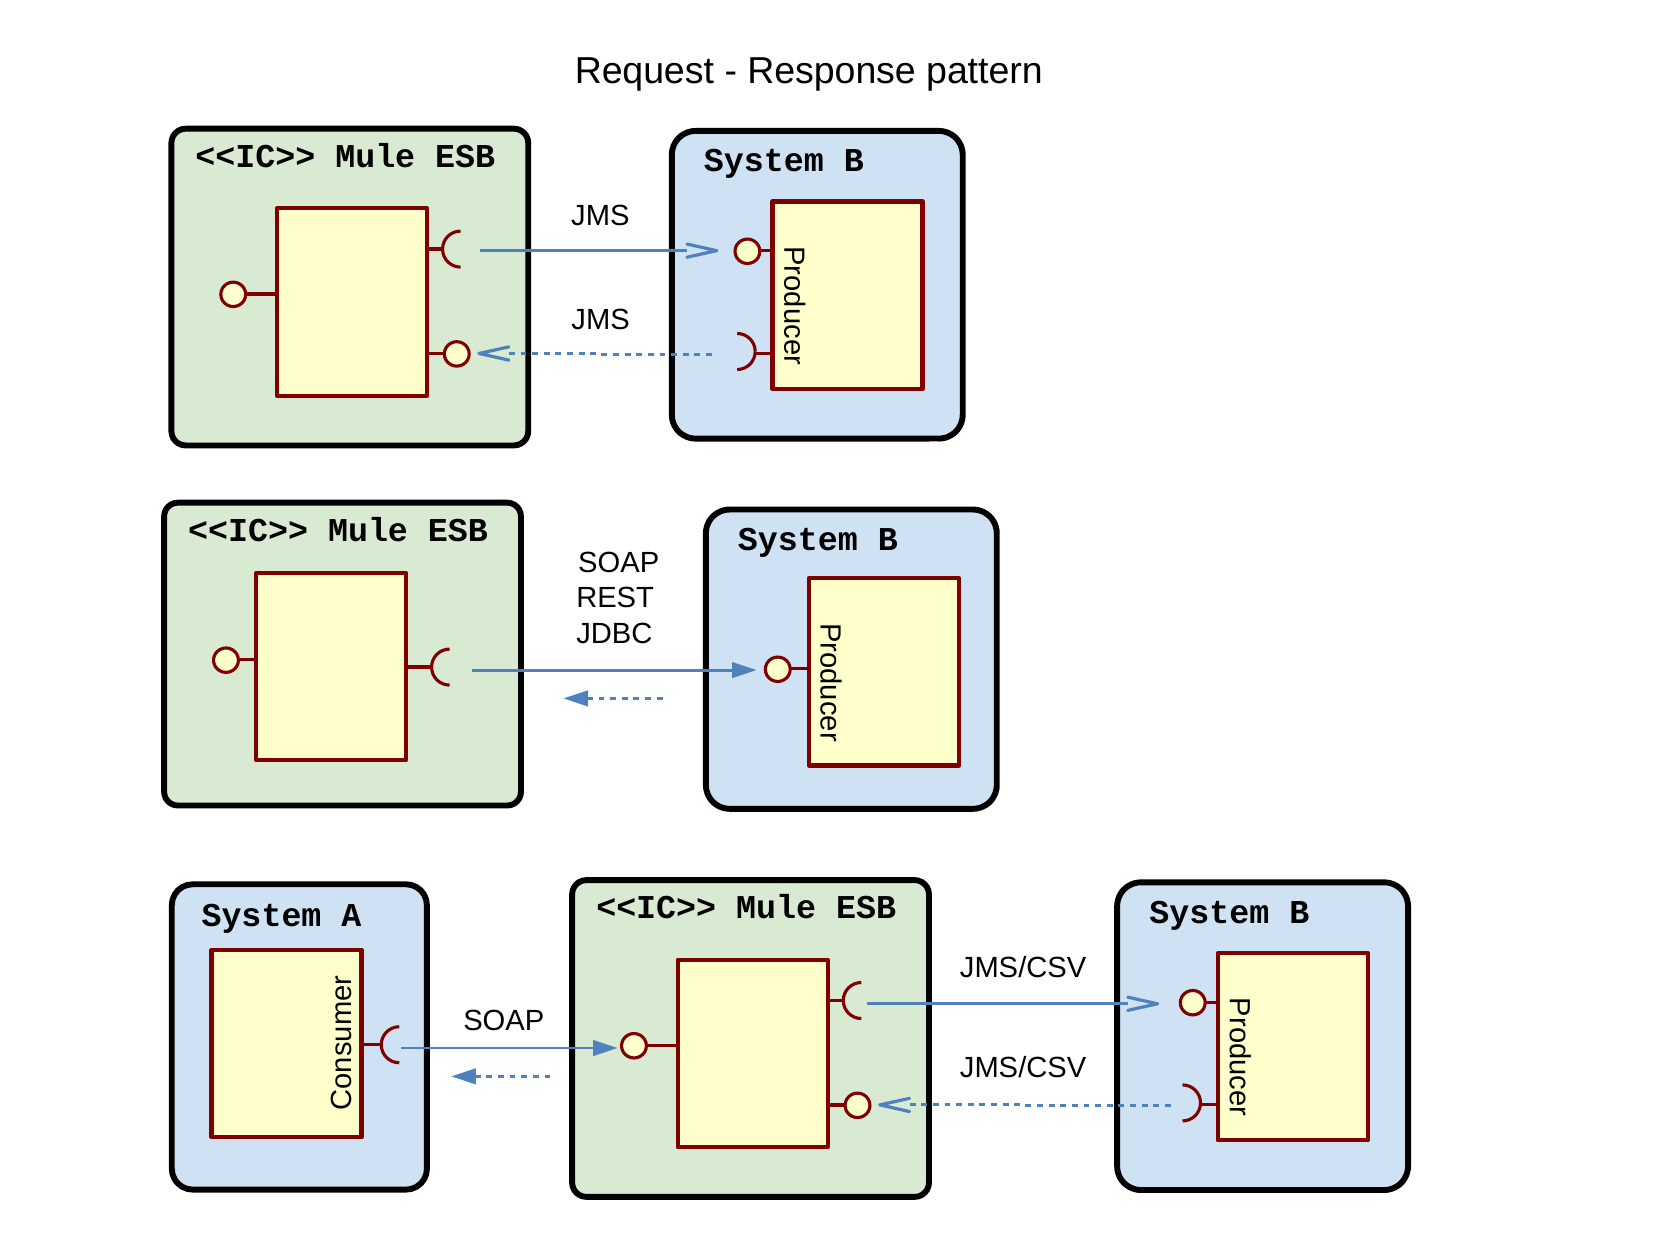

Request - Response pattern
<<IC>> Mule ESB
System B
JMS
Producer
JMS
<<IC>> Mule ESB
System B
SOAP
REST
JDBC
Producer
<<IC>> Mule ESB
System B
System A
JMS/CSV
SOAP
Consumer
Producer
JMS/CSV